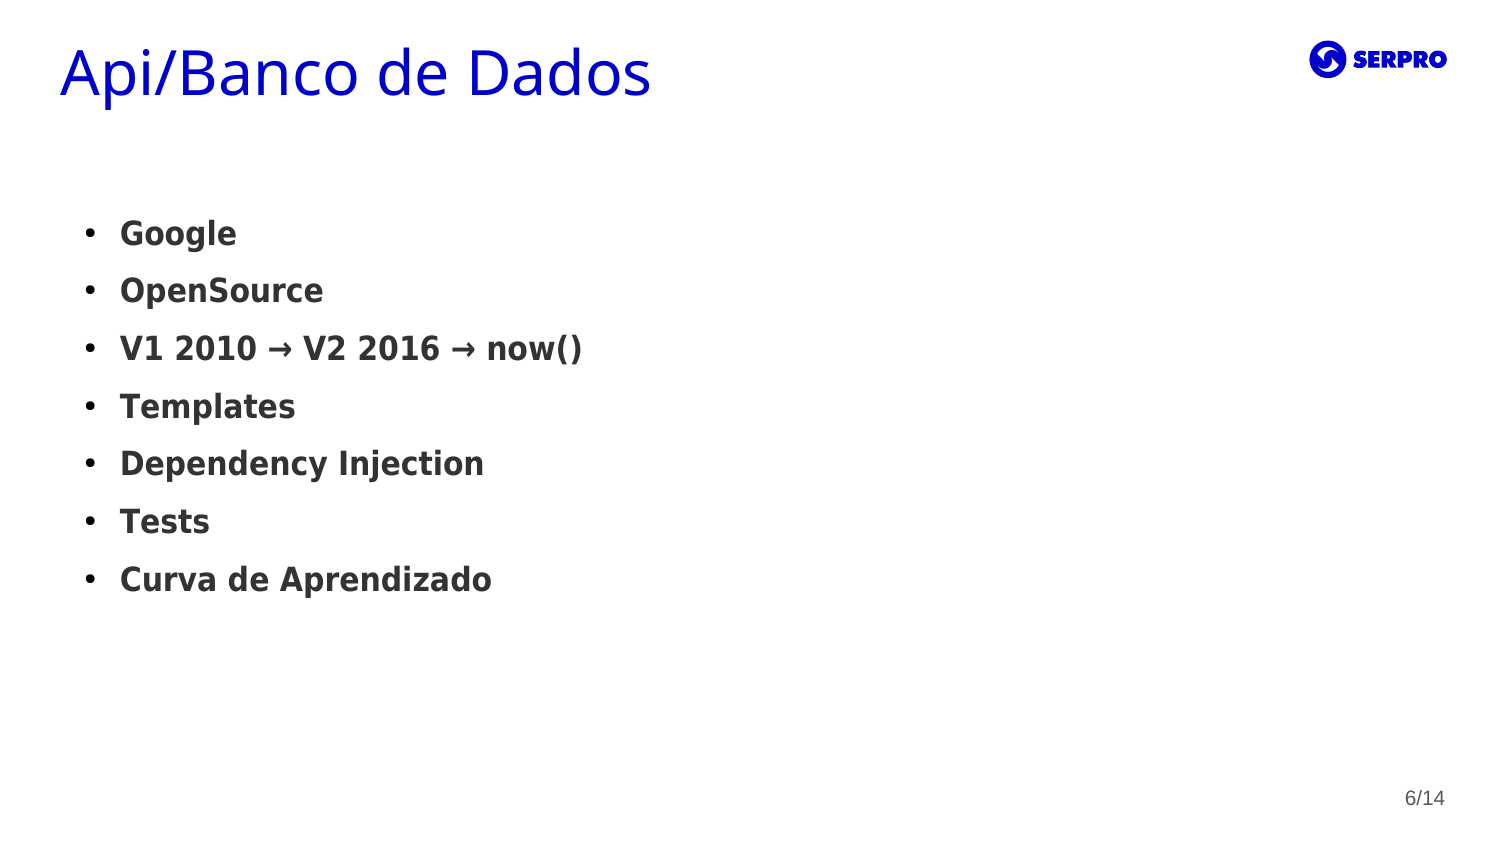

# Api/Banco de Dados
Google
OpenSource
V1 2010 → V2 2016 → now()
Templates
Dependency Injection
Tests
Curva de Aprendizado